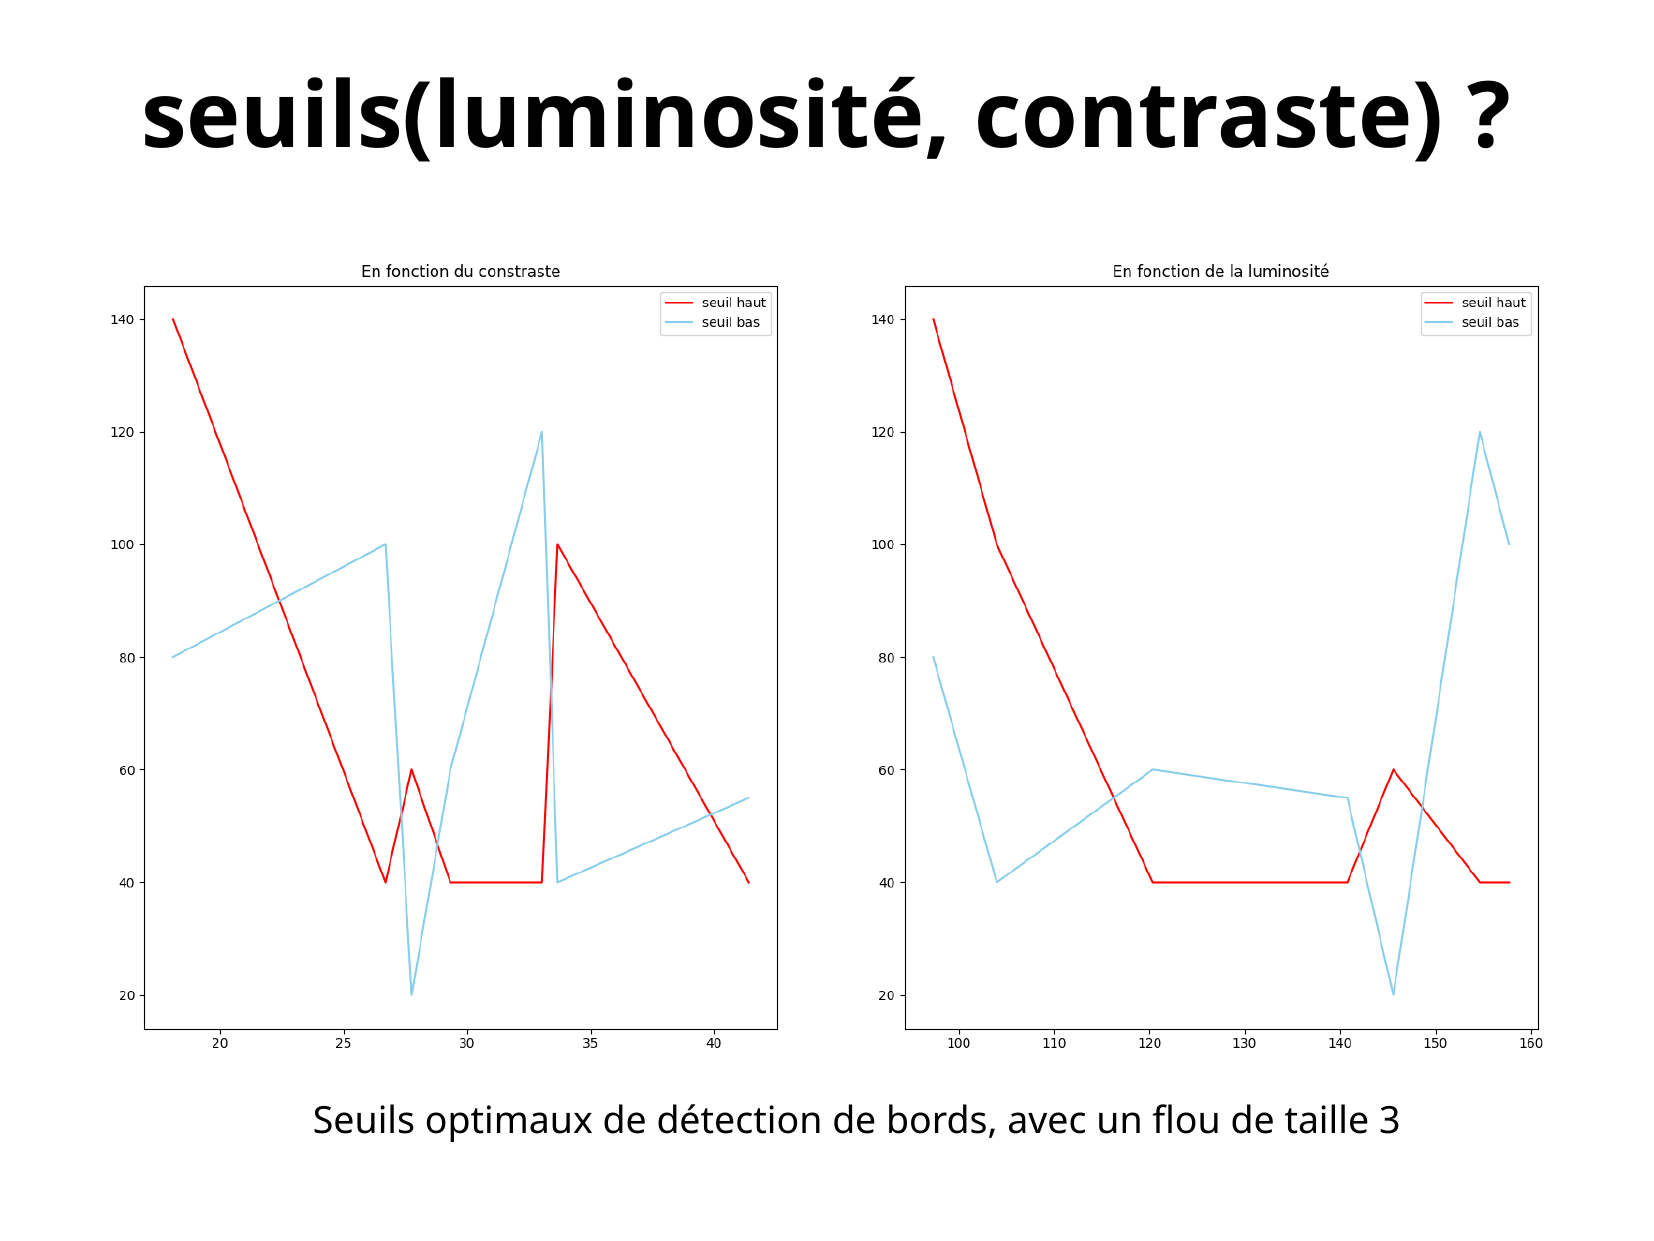

# seuils(luminosité, contraste) ?
Seuils optimaux de détection de bords, avec un flou de taille 3